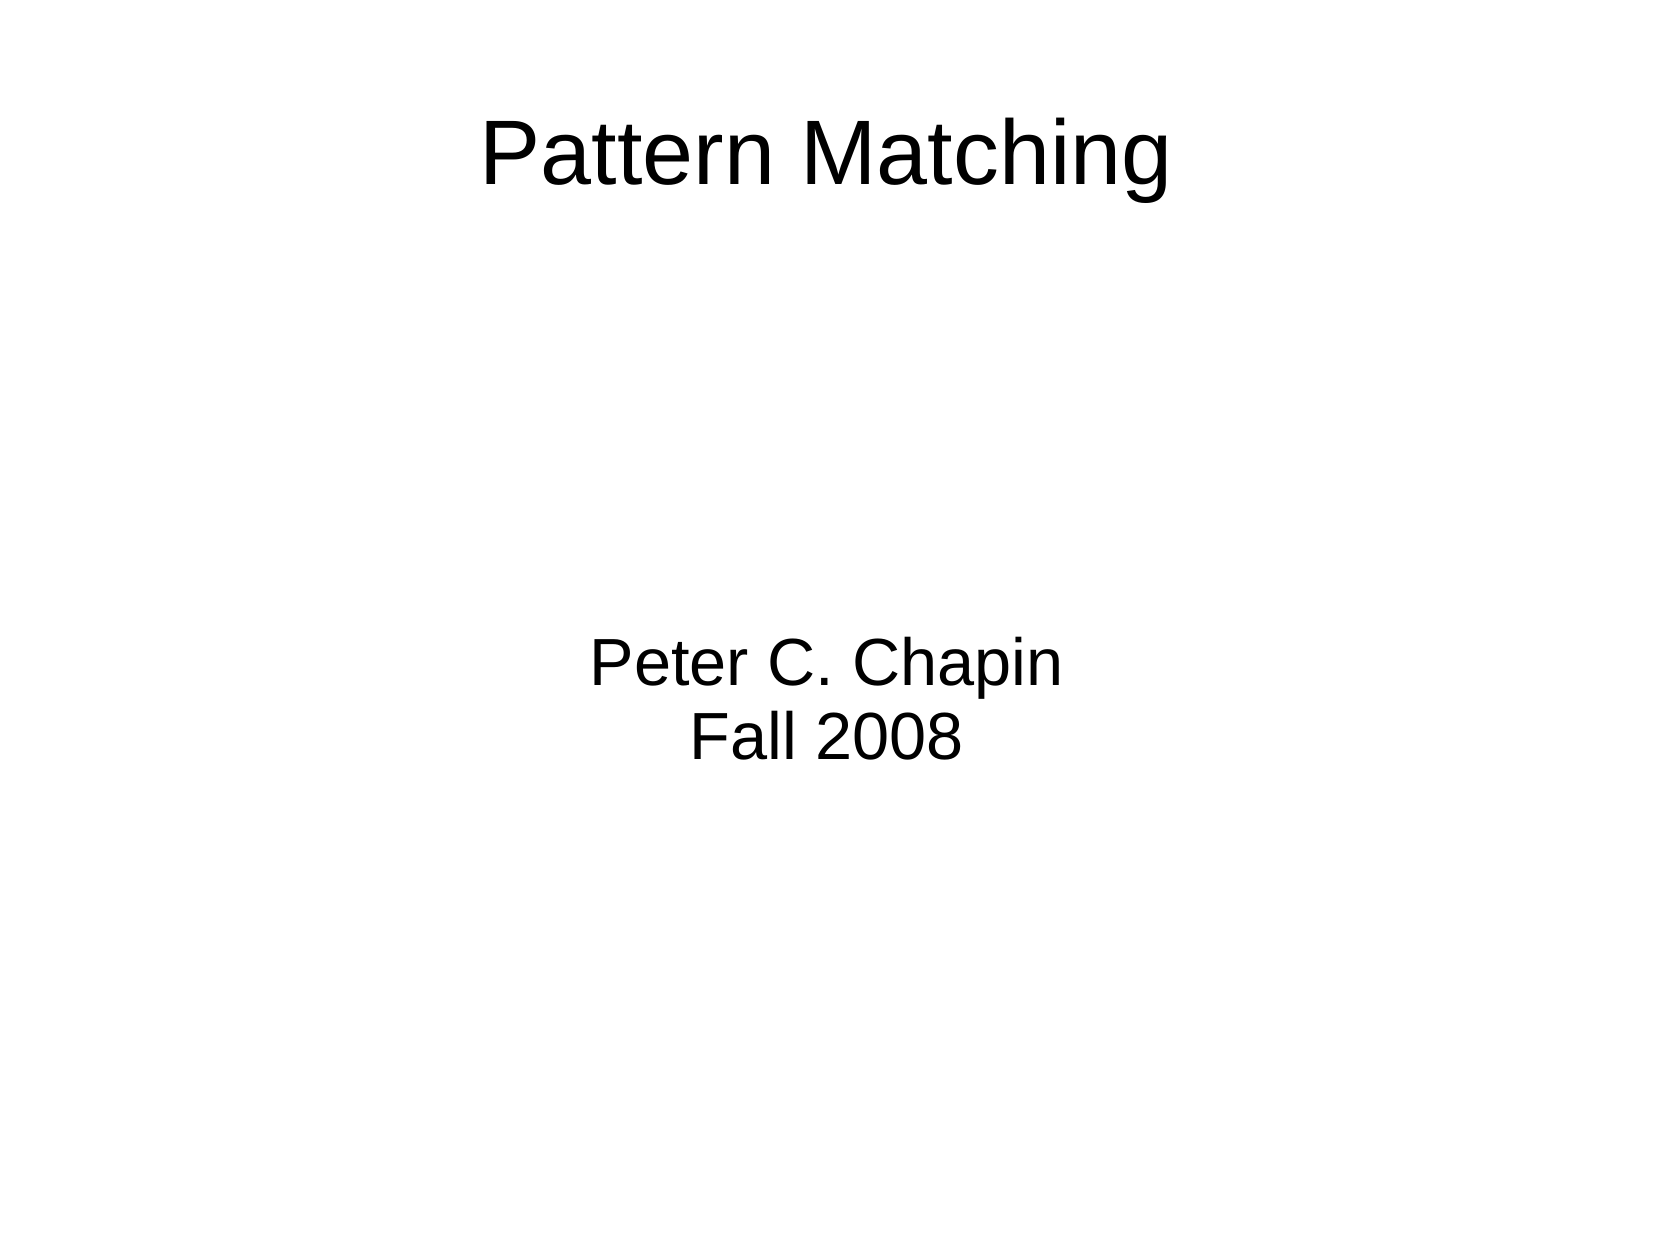

# Pattern Matching
Peter C. Chapin
Fall 2008